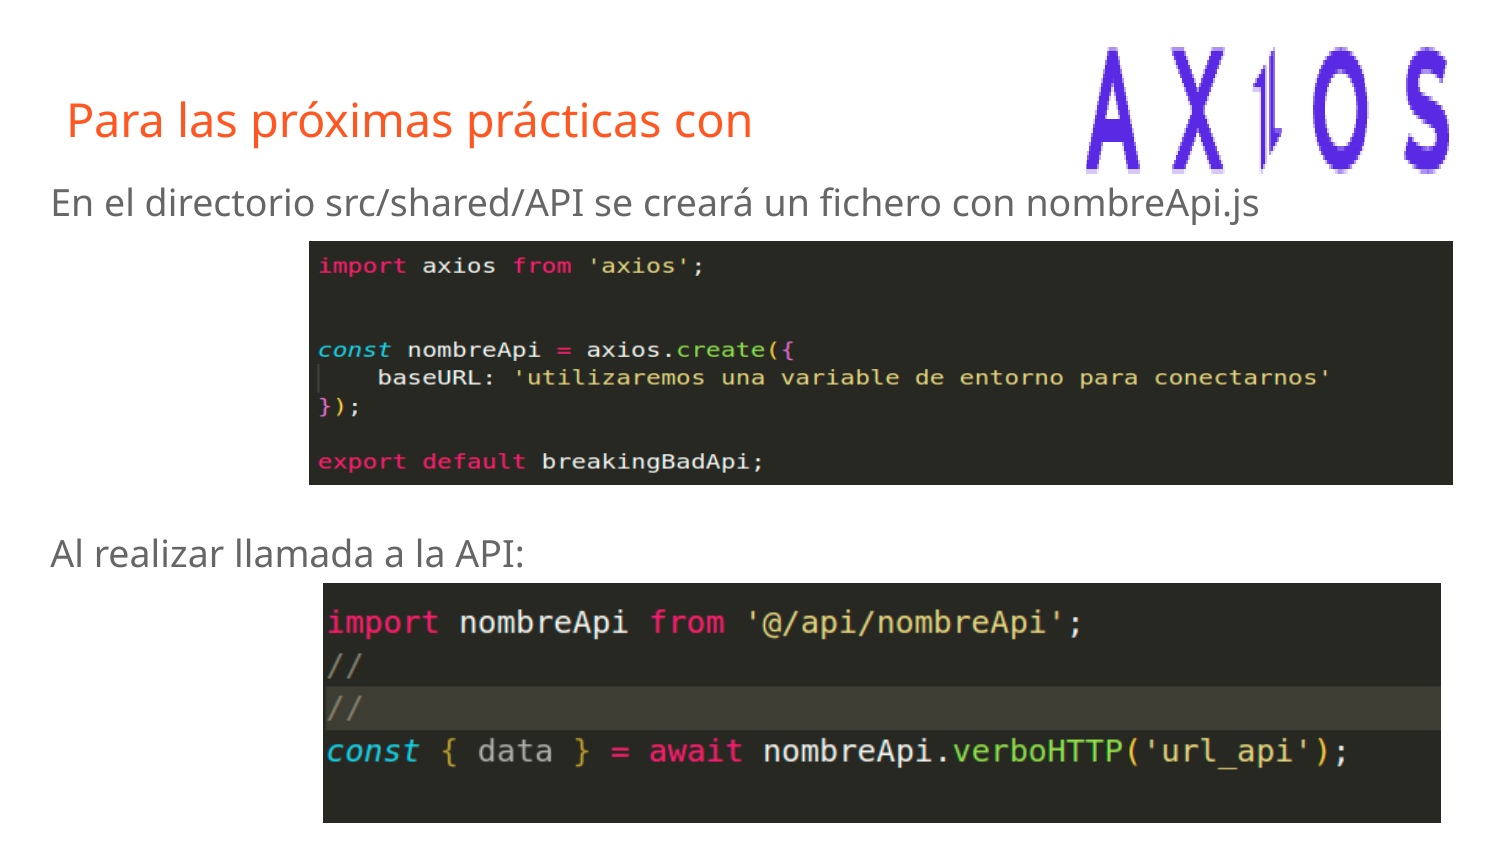

# Para las próximas prácticas con
En el directorio src/shared/API se creará un fichero con nombreApi.js
Al realizar llamada a la API: